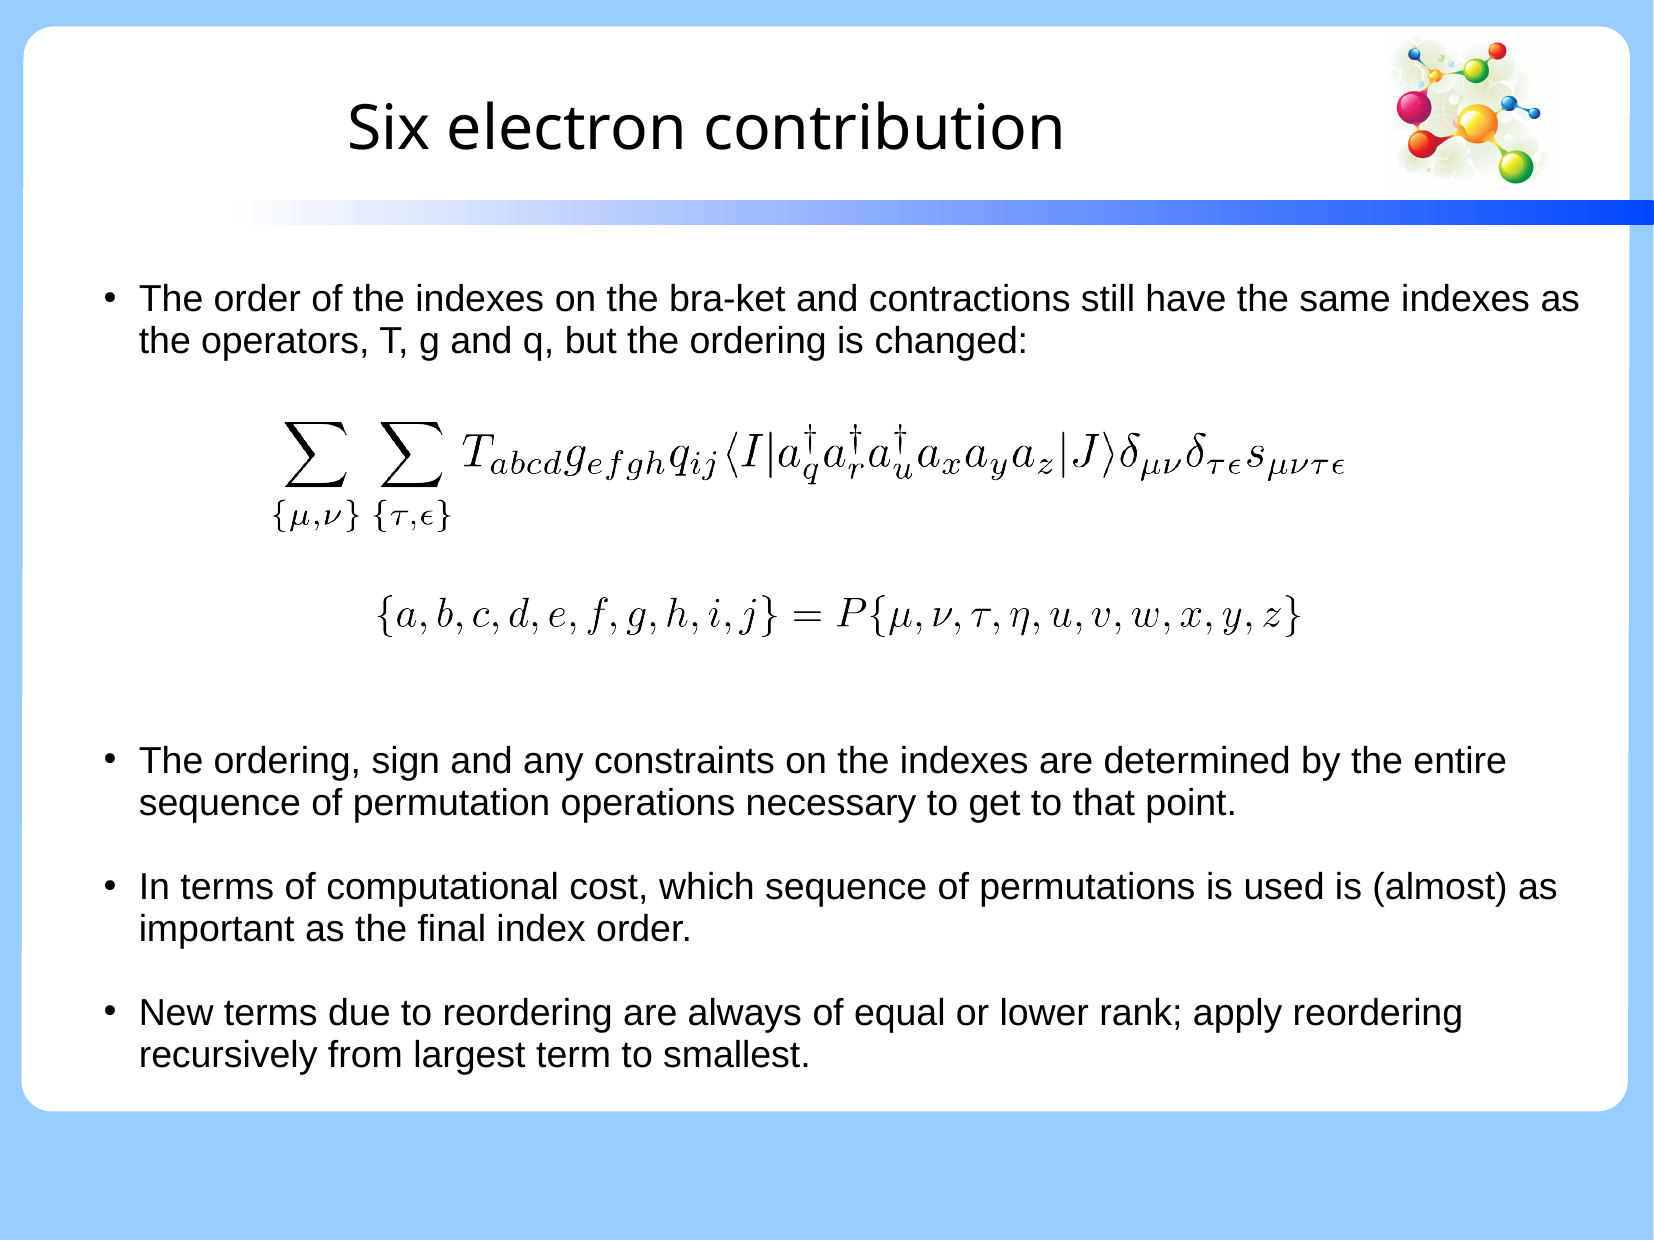

# Six electron contribution
The order of the indexes on the bra-ket and contractions still have the same indexes as the operators, T, g and q, but the ordering is changed:
The ordering, sign and any constraints on the indexes are determined by the entire sequence of permutation operations necessary to get to that point.
In terms of computational cost, which sequence of permutations is used is (almost) as important as the final index order.
New terms due to reordering are always of equal or lower rank; apply reordering recursively from largest term to smallest.